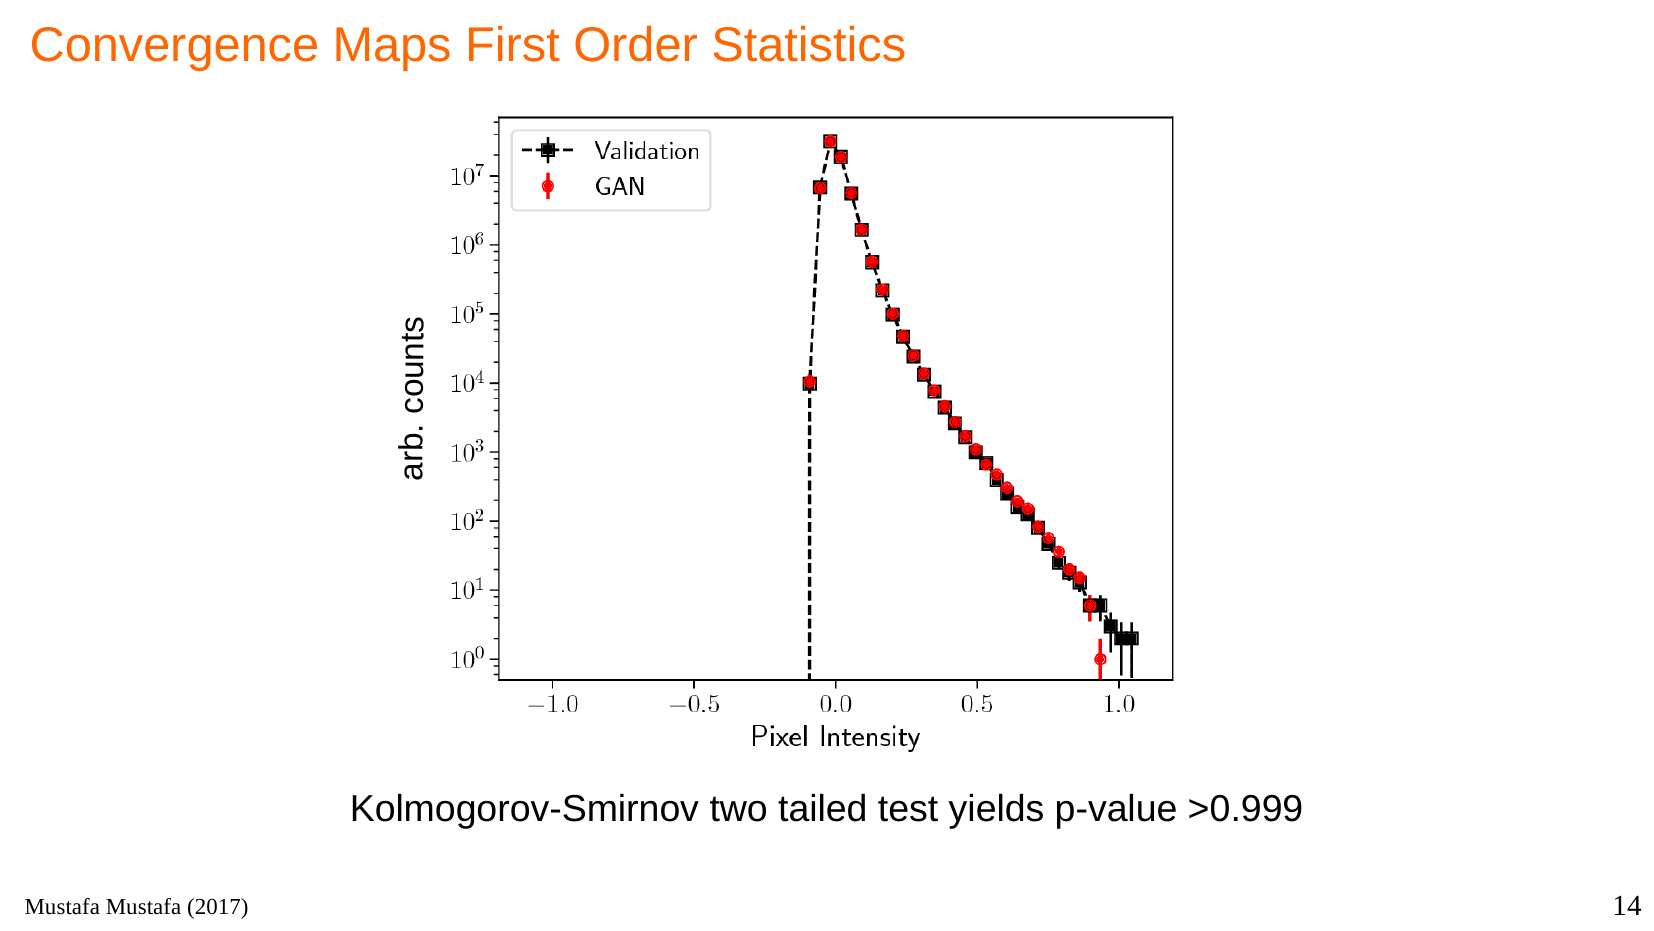

# Convergence Maps First Order Statistics
arb. counts
Kolmogorov-Smirnov two tailed test yields p-value >0.999
14
Mustafa Mustafa (2017)